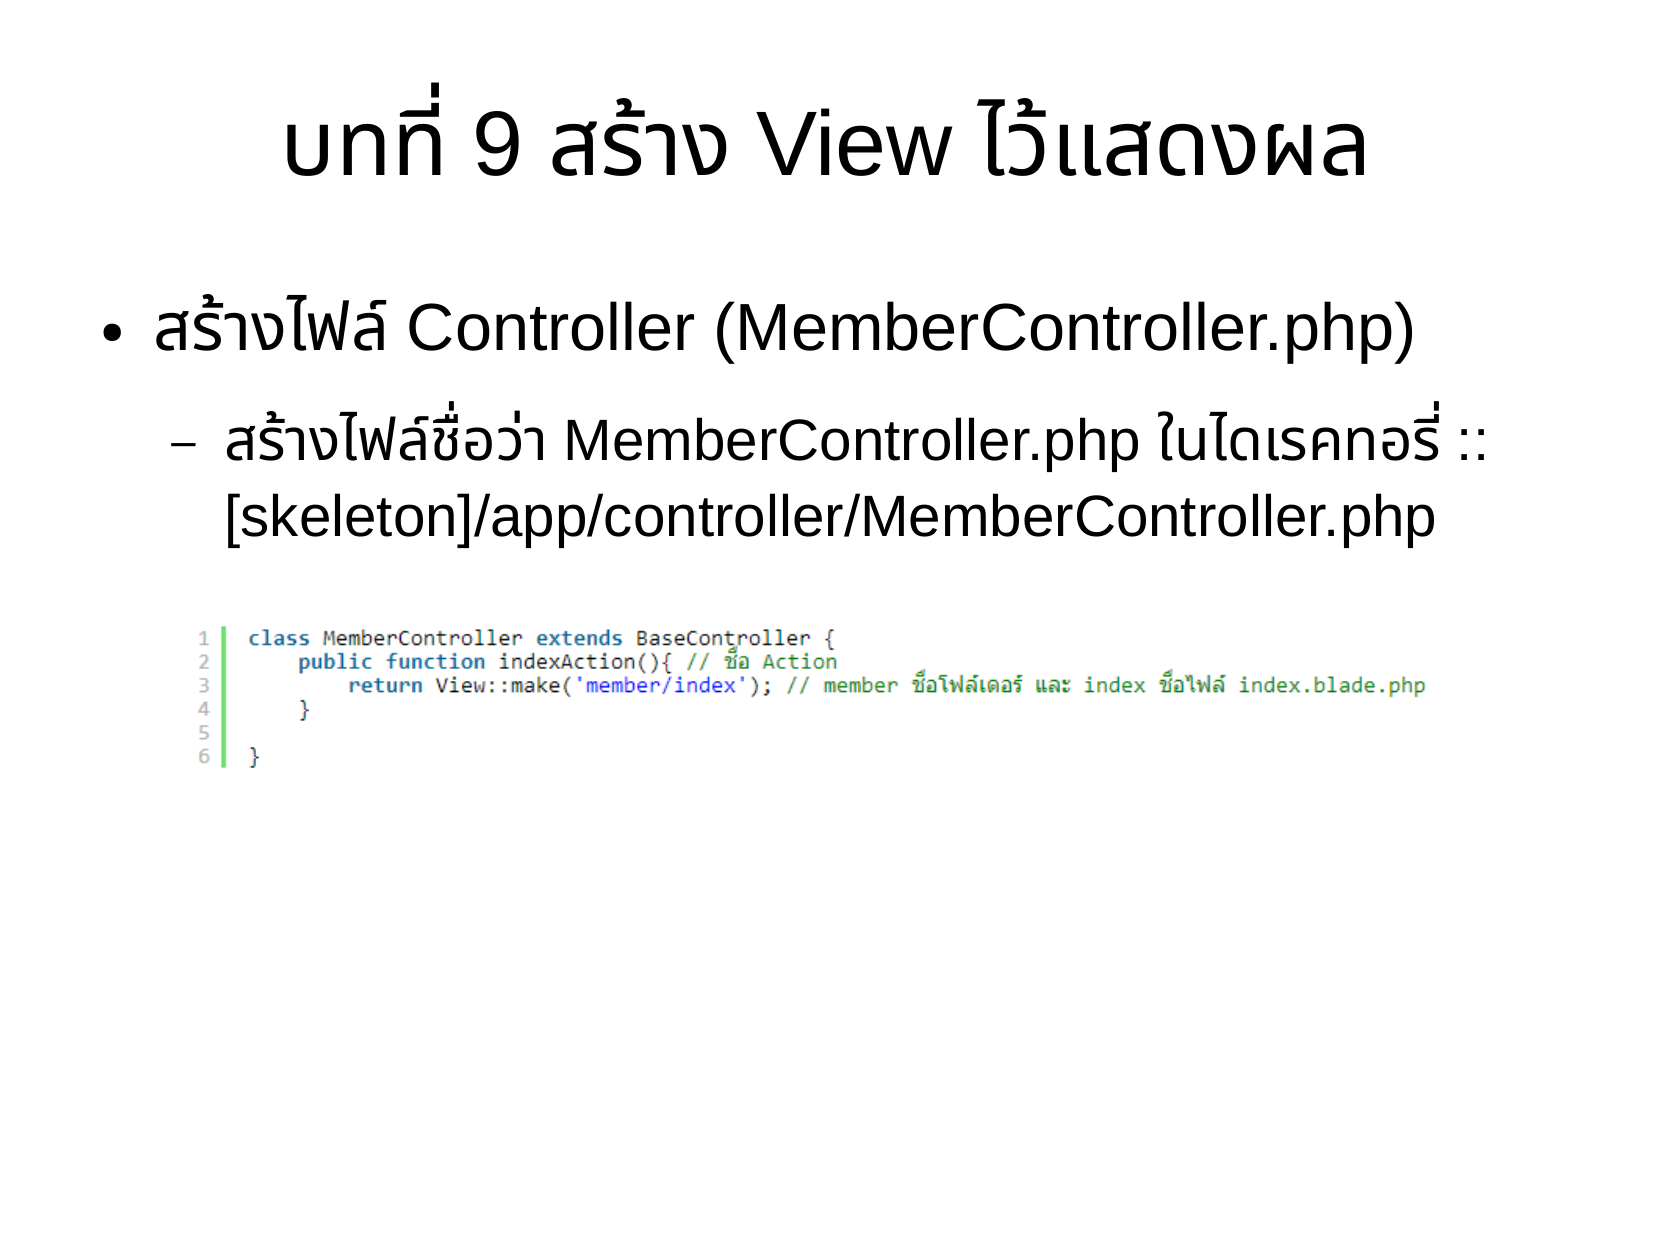

# บทที่ 9 สร้าง View ไว้แสดงผล
สร้างไฟล์ Controller (MemberController.php)
สร้างไฟล์ชื่อว่า MemberController.php ในไดเรคทอรี่ :: [skeleton]/app/controller/MemberController.php